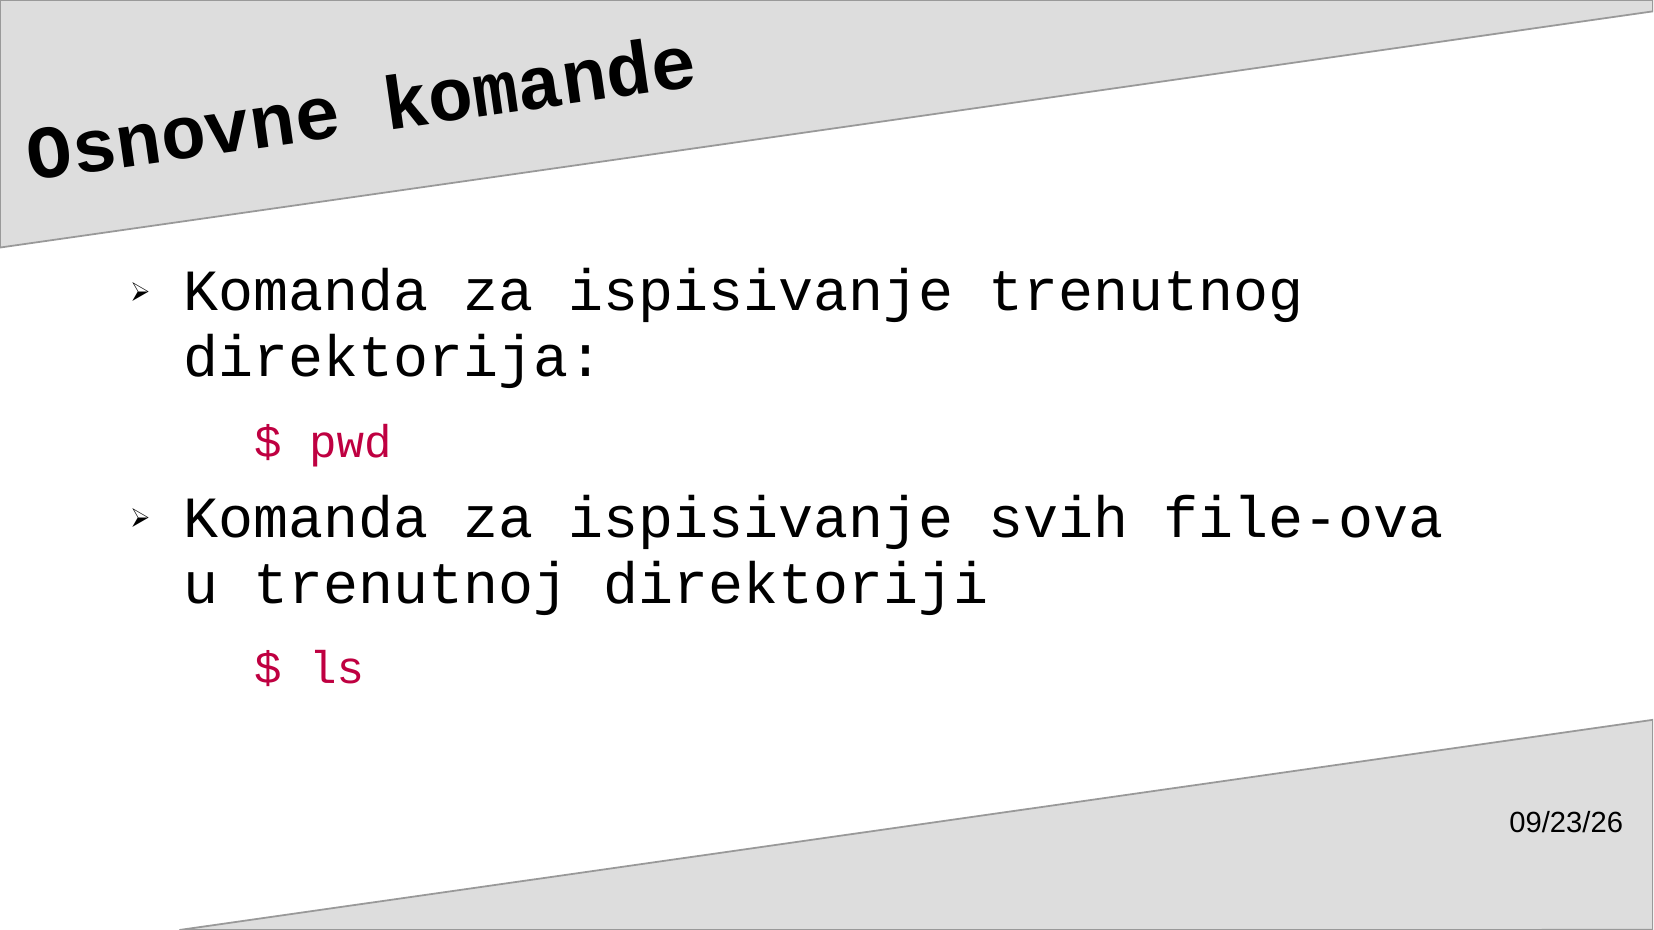

# Osnovne komande
Komanda za ispisivanje trenutnog direktorija:
$ pwd
Komanda za ispisivanje svih file-ova u trenutnoj direktoriji
$ ls
18